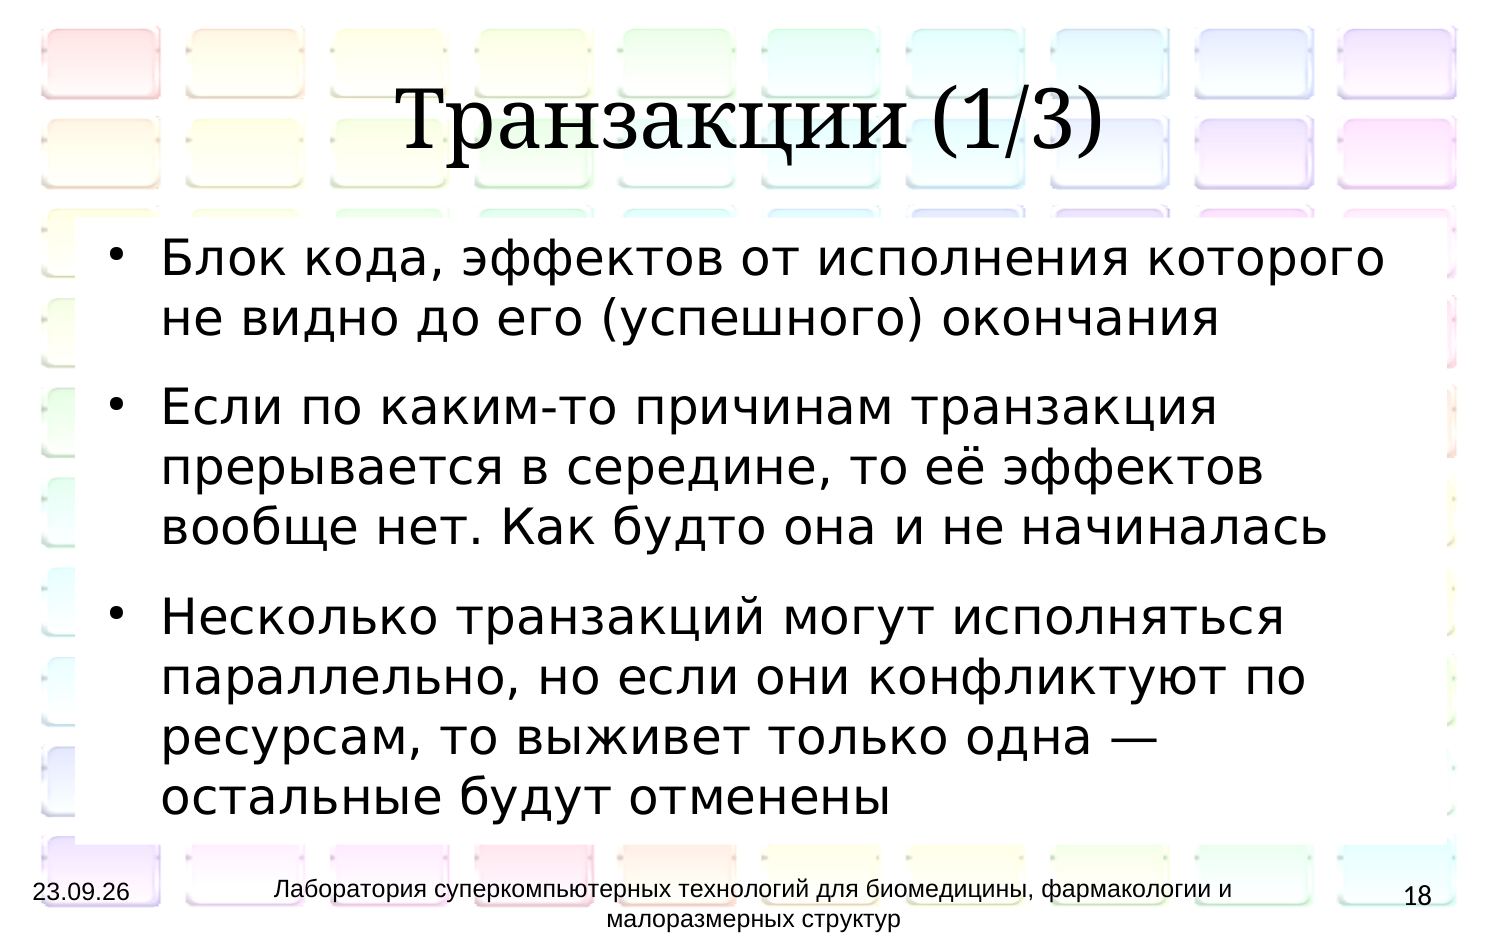

# Транзакции (1/3)
Блок кода, эффектов от исполнения которого не видно до его (успешного) окончания
Если по каким-то причинам транзакция прерывается в середине, то её эффектов вообще нет. Как будто она и не начиналась
Несколько транзакций могут исполняться параллельно, но если они конфликтуют по ресурсам, то выживет только одна — остальные будут отменены
Лаборатория суперкомпьютерных технологий для биомедицины, фармакологии и малоразмерных структур